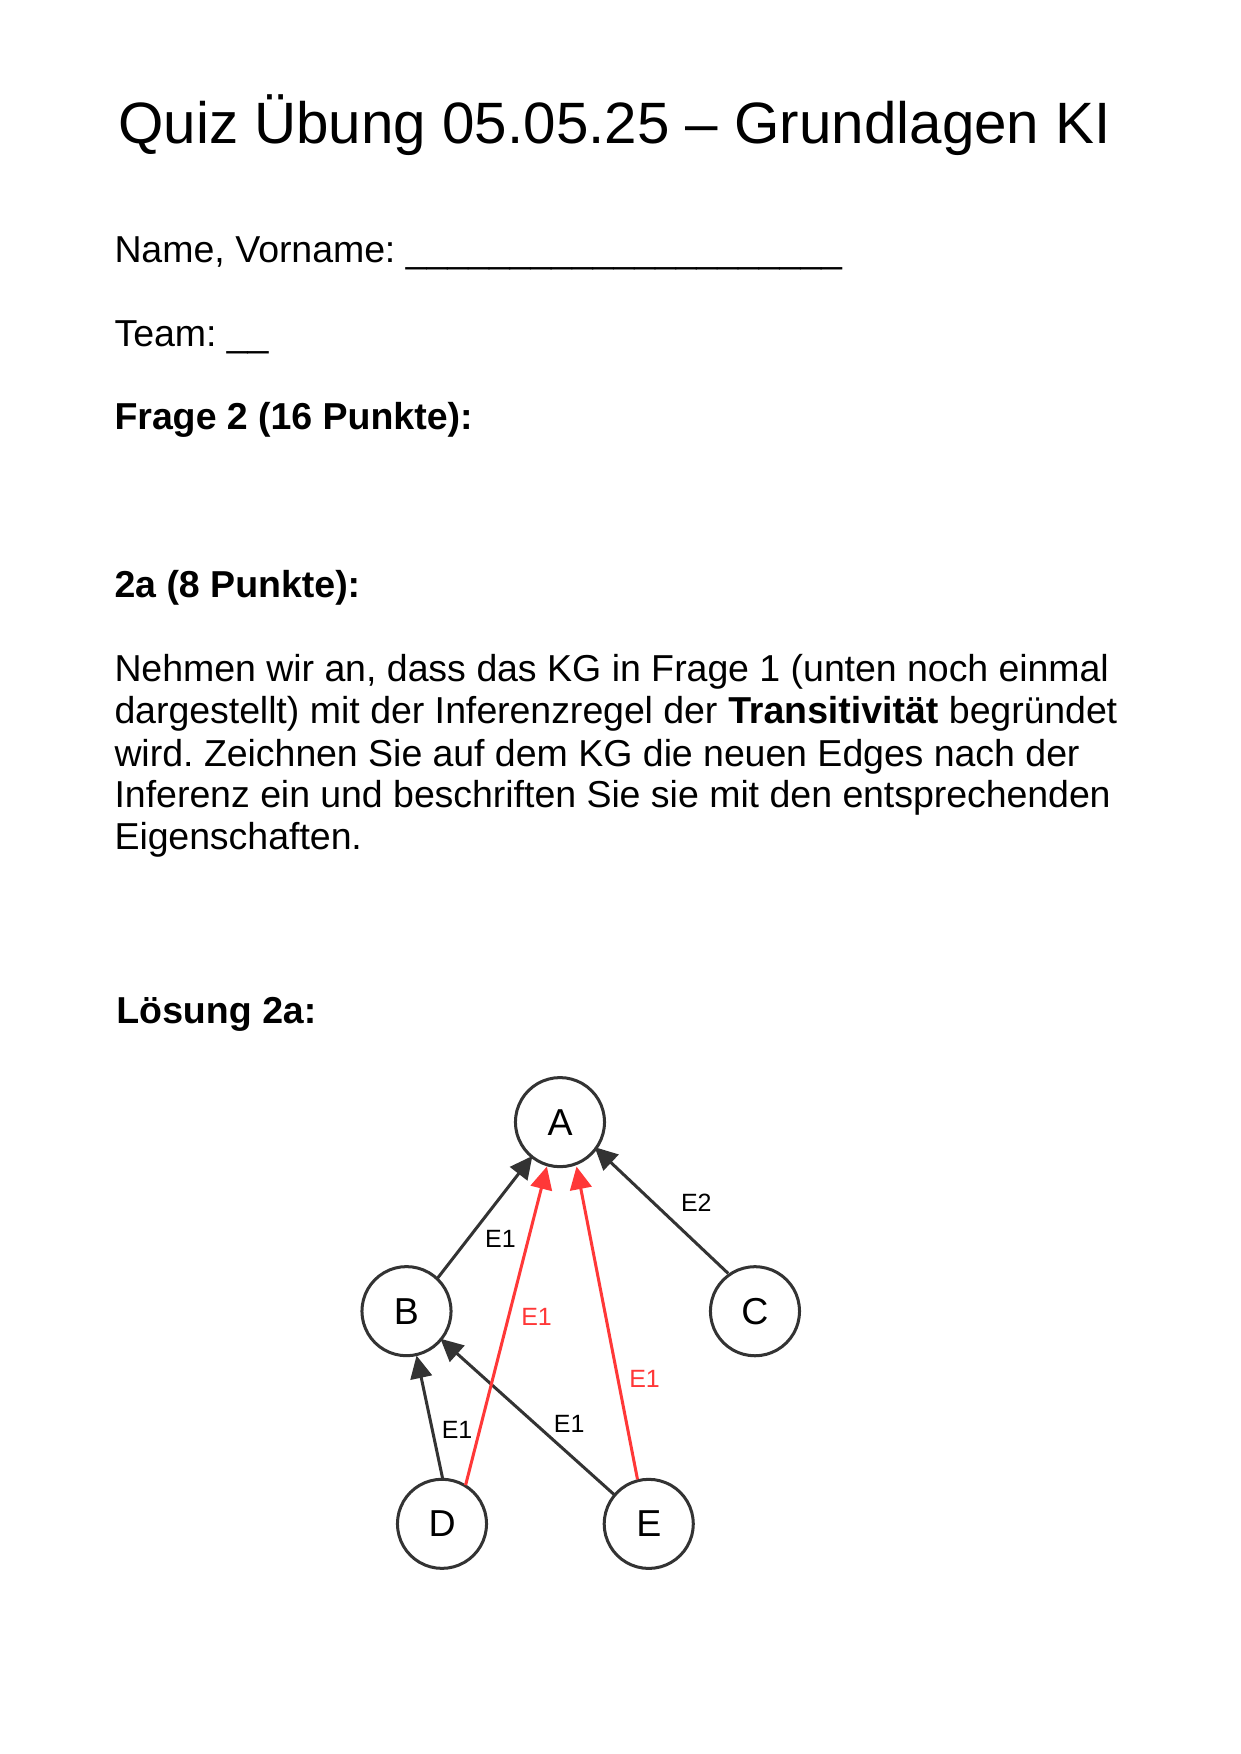

# Quiz Übung 05.05.25 – Grundlagen KI
Name, Vorname: _____________________
Team: __
Frage 2 (16 Punkte):
2a (8 Punkte):
Nehmen wir an, dass das KG in Frage 1 (unten noch einmal dargestellt) mit der Inferenzregel der Transitivität begründet wird. Zeichnen Sie auf dem KG die neuen Edges nach der Inferenz ein und beschriften Sie sie mit den entsprechenden Eigenschaften.
Lösung 2a:
A
E2
E1
B
C
E1
E1
E1
E1
D
E